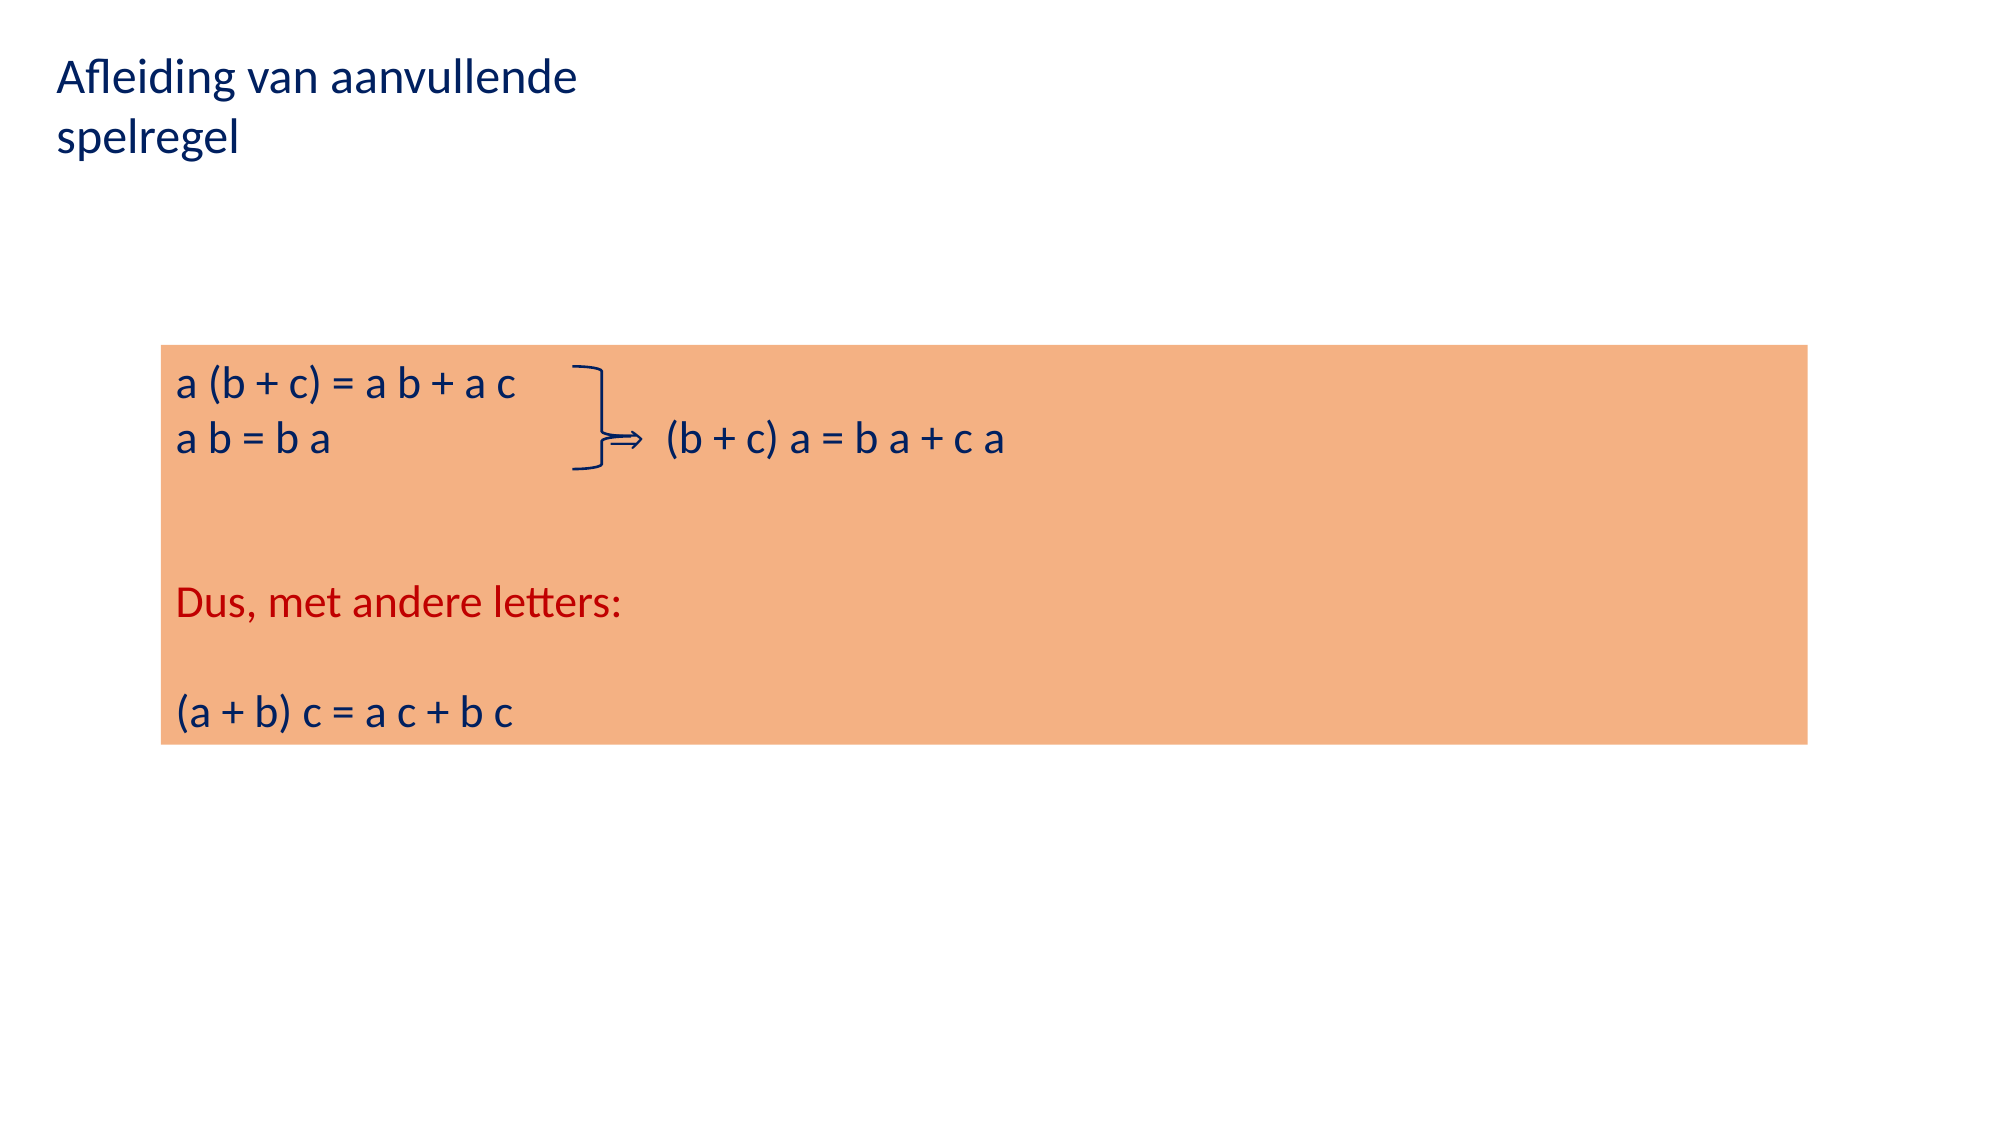

Afleiding van aanvullende spelregel
a (b + c) = a b + a c
a b = b a  (b + c) a = b a + c a
Dus, met andere letters:
(a + b) c = a c + b c